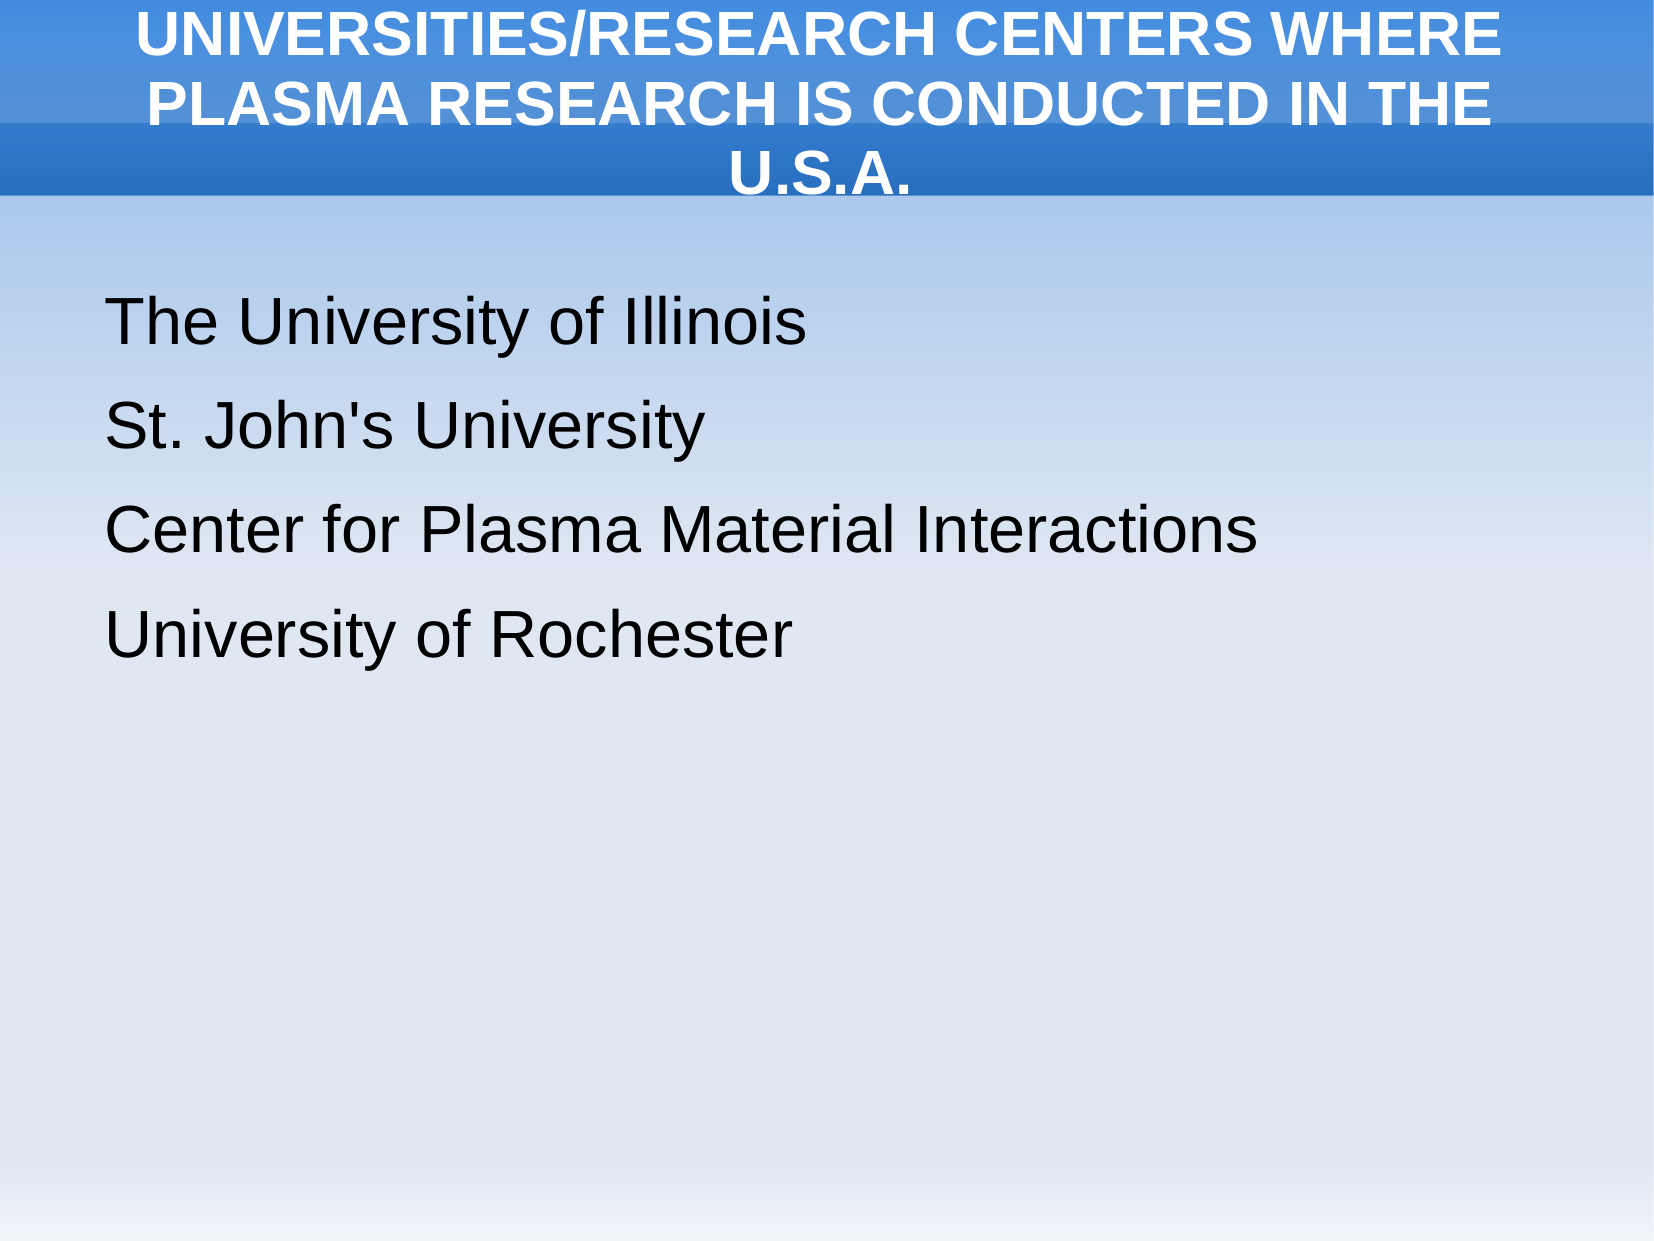

# UNIVERSITIES/RESEARCH CENTERS WHERE PLASMA RESEARCH IS CONDUCTED IN THE U.S.A.
The University of Illinois
St. John's University
Center for Plasma Material Interactions
University of Rochester